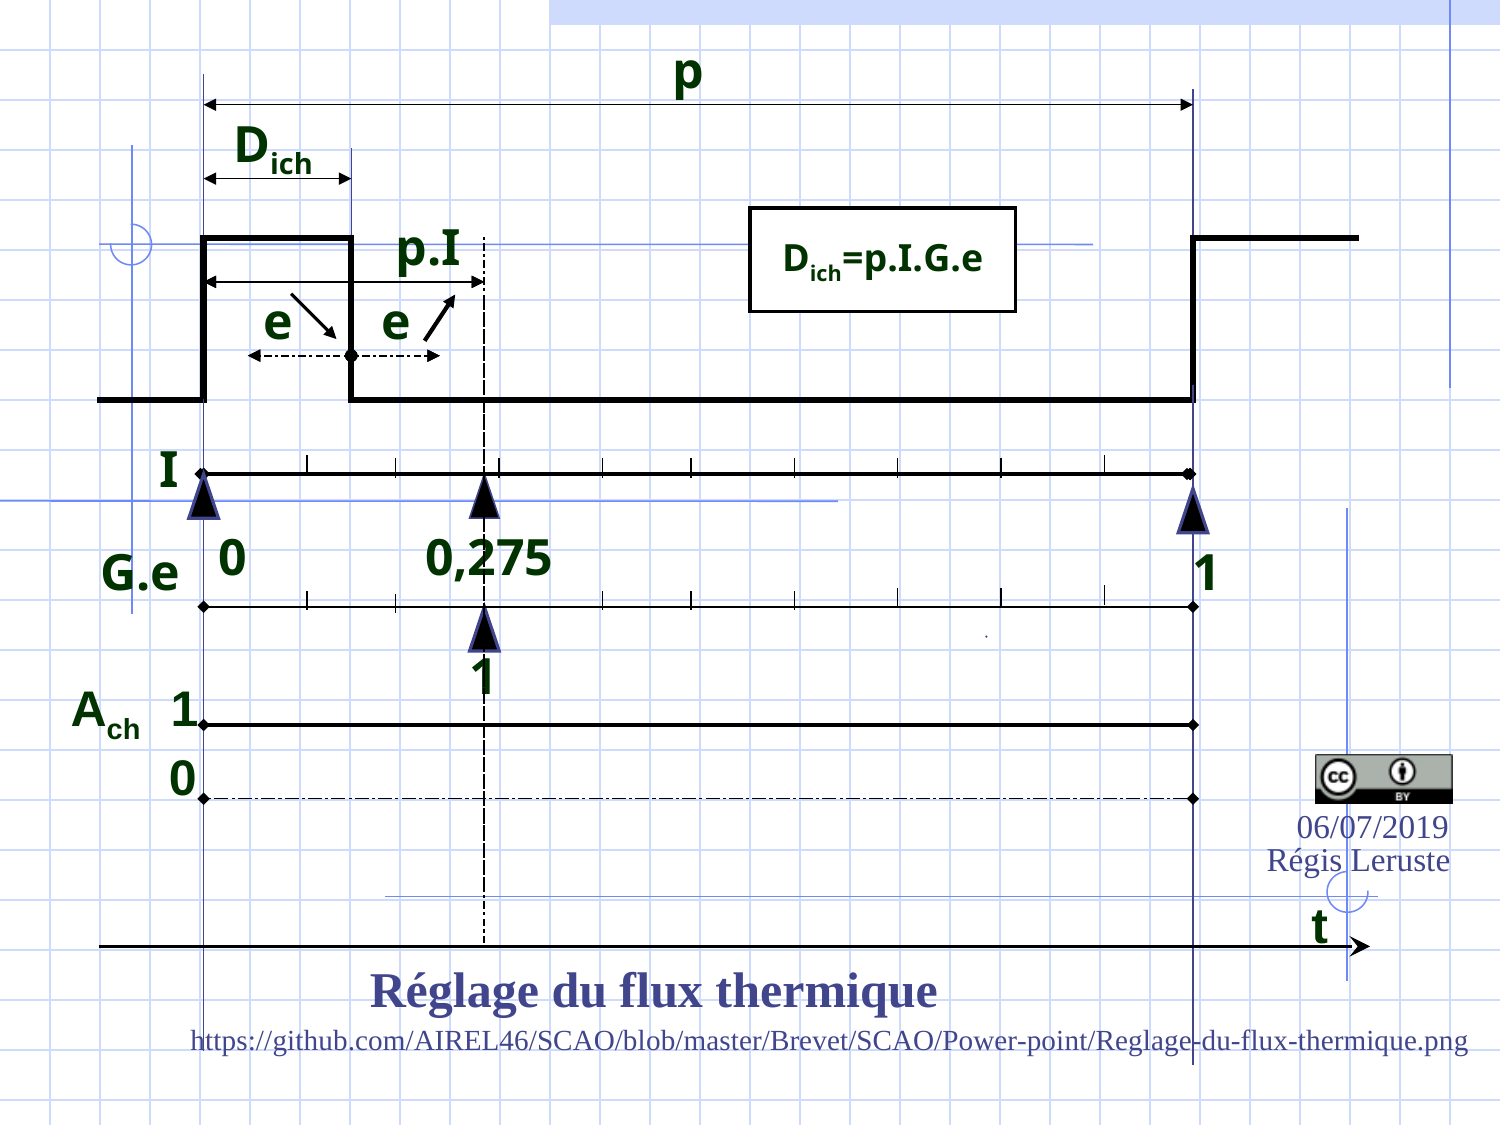

p
Dich
p.I
Rfth=p.I.G.e
Dich=p.I.G.e
e
e
I
0
0,275
1
G.e
1
 Ach 1
 0
06/07/2019
Régis Leruste
t
Réglage du flux thermique
https://github.com/AIREL46/SCAO/blob/master/Brevet/SCAO/Power-point/Reglage-du-flux-thermique.png